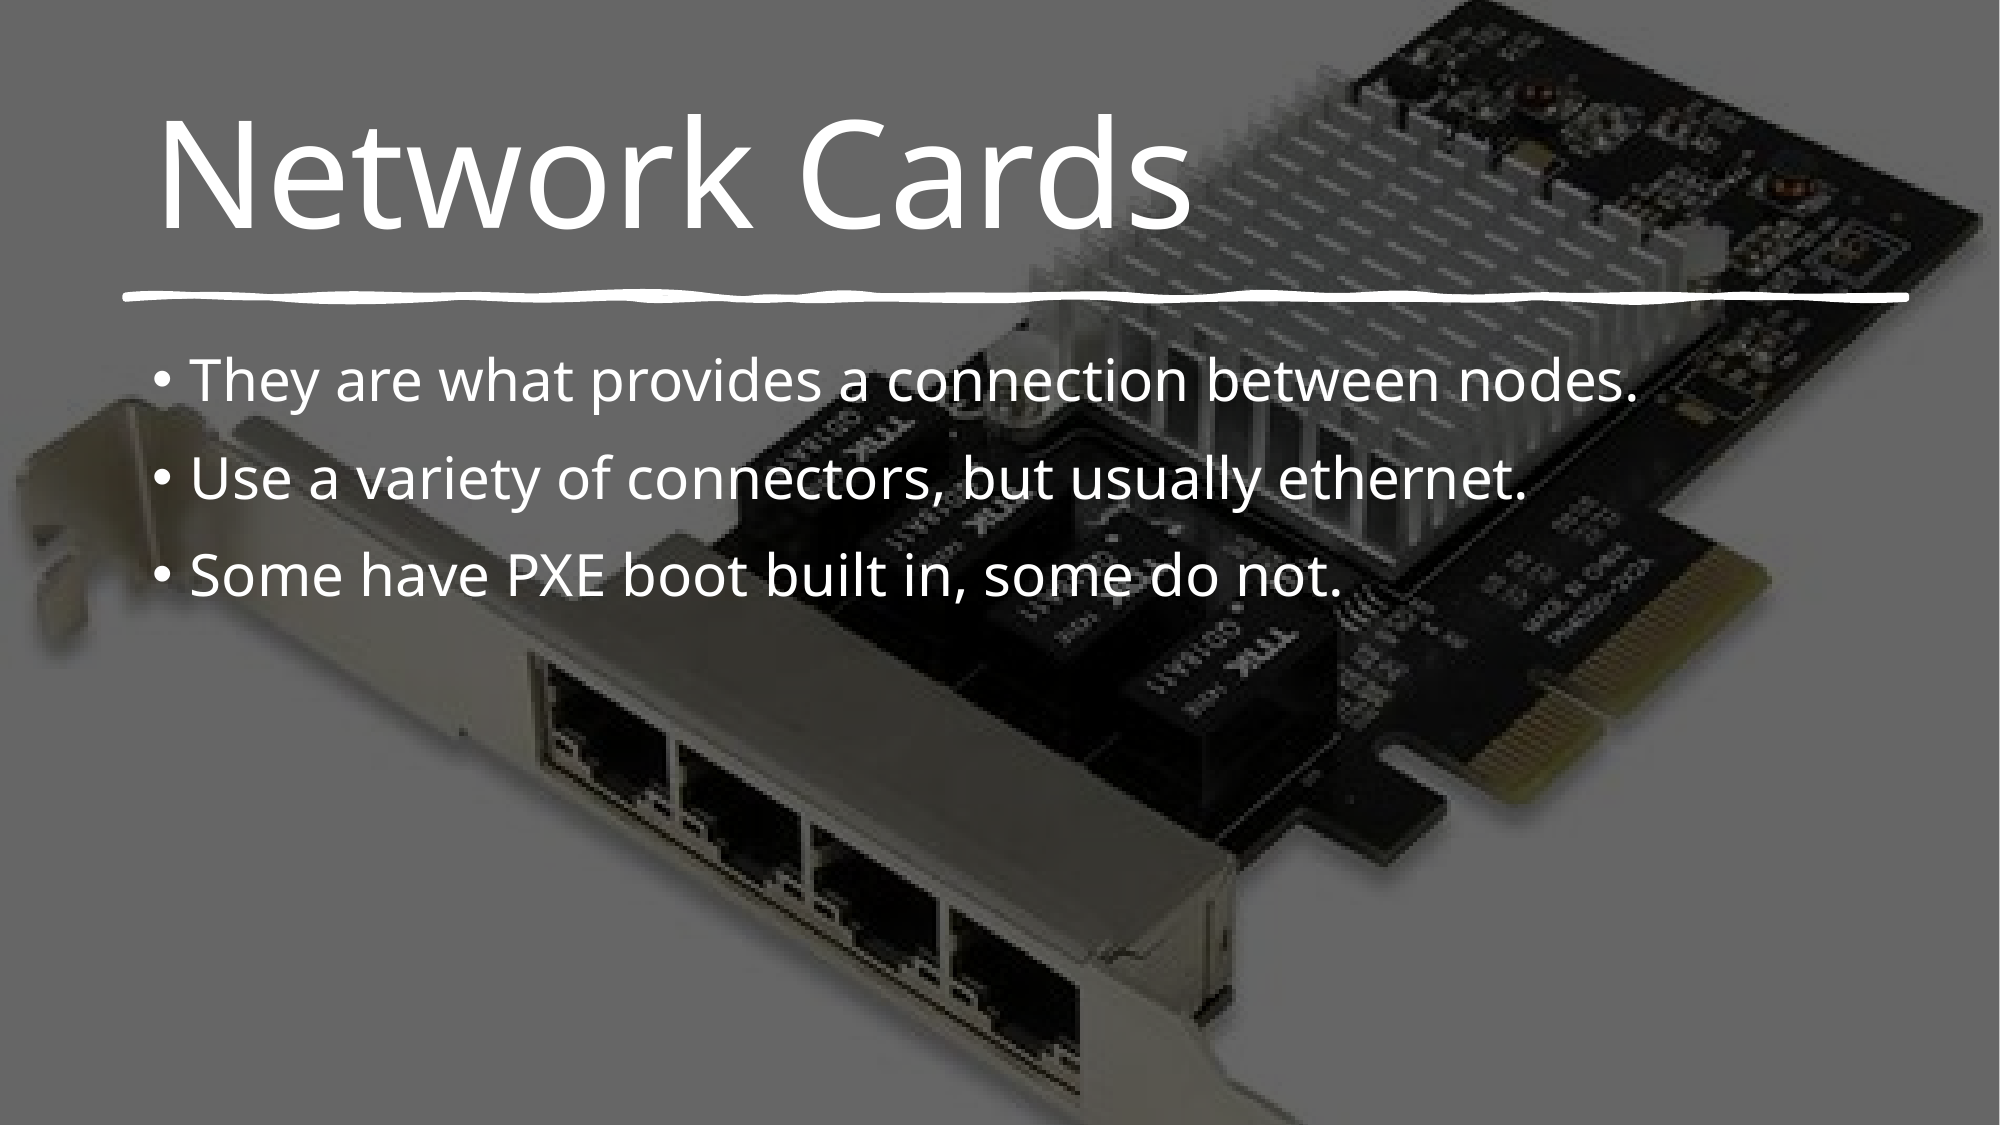

# Network Cards
They are what provides a connection between nodes.
Use a variety of connectors, but usually ethernet.
Some have PXE boot built in, some do not.